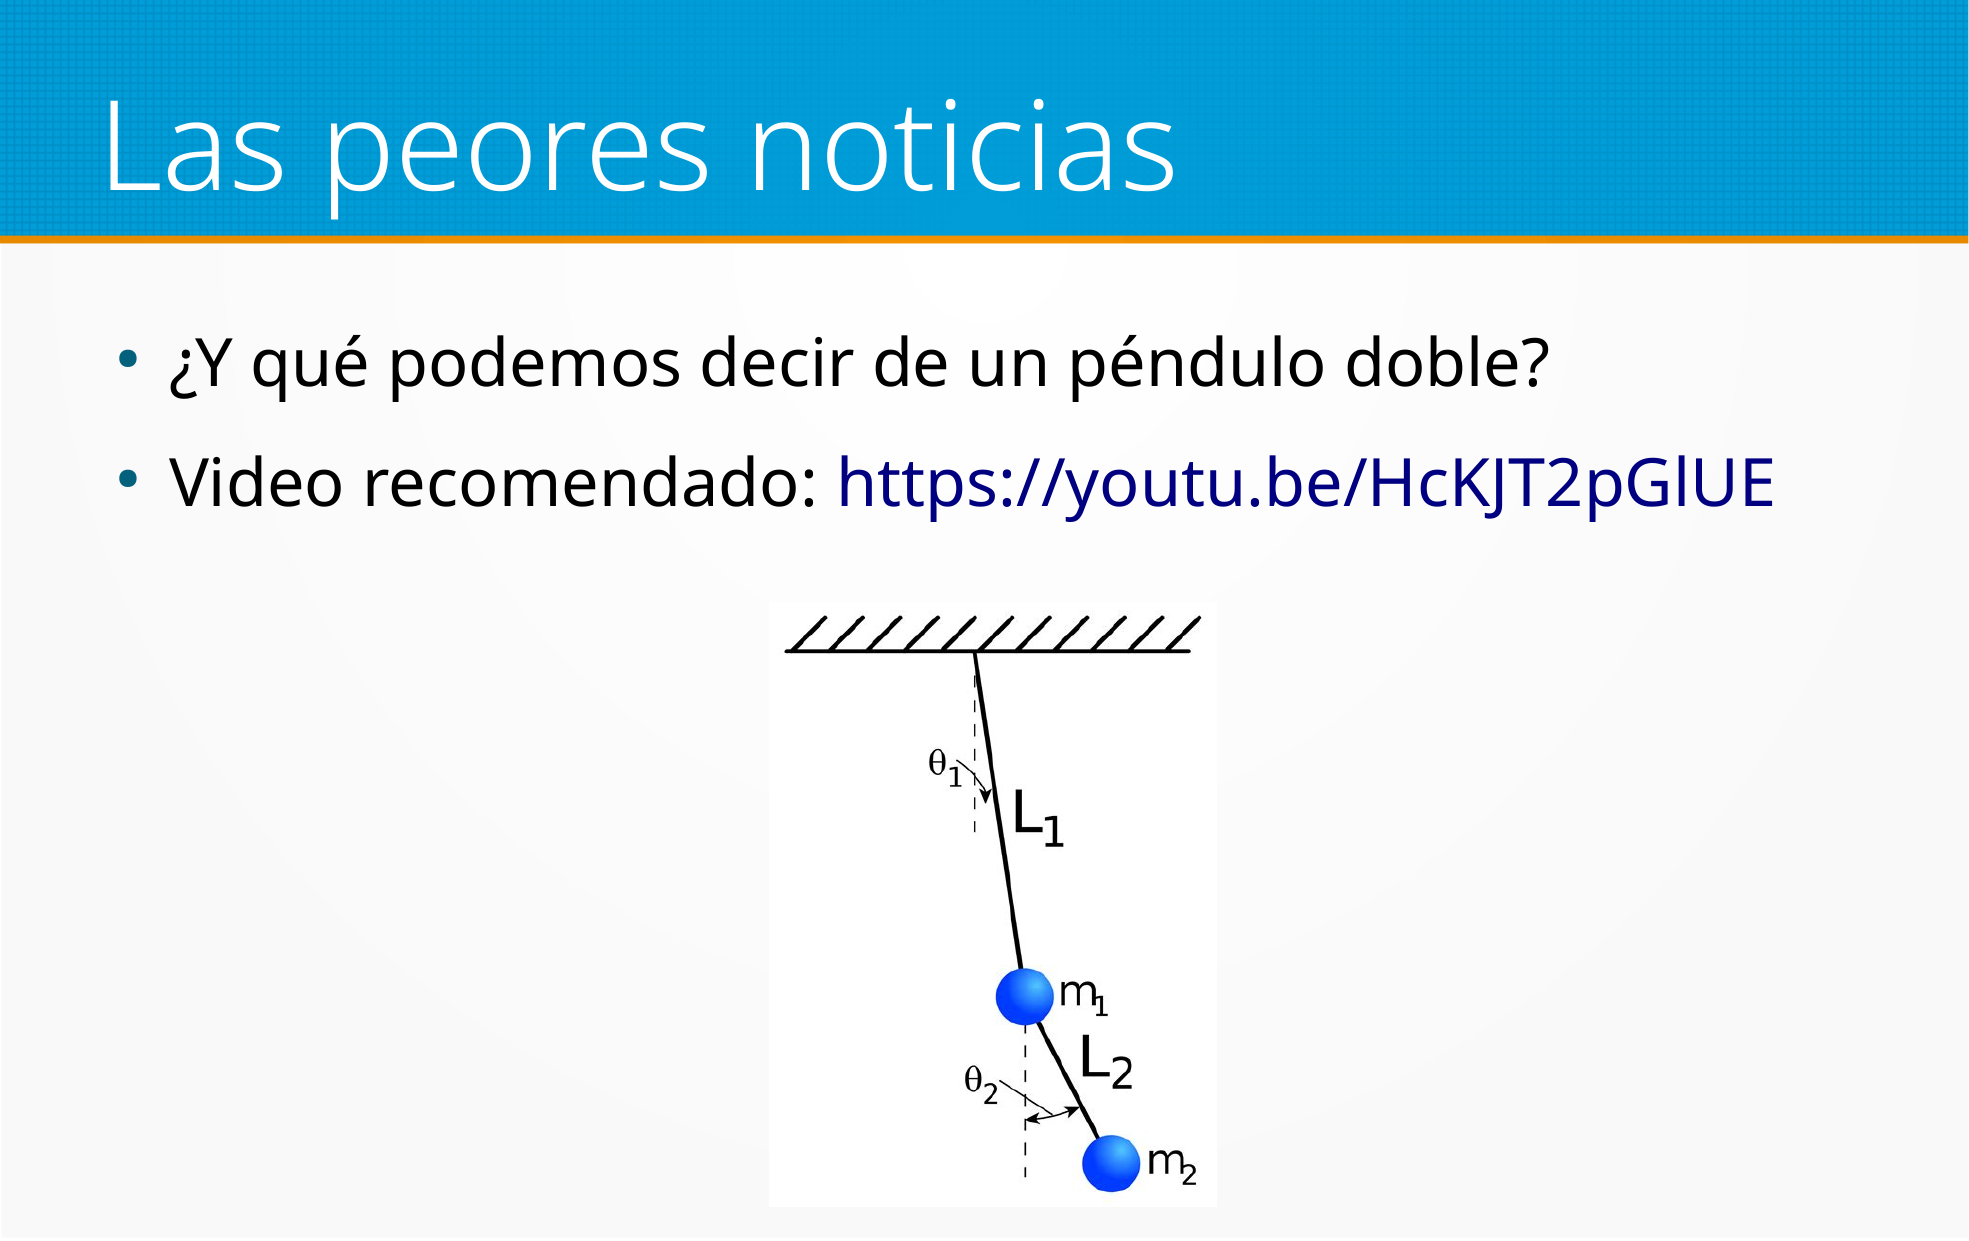

# Las peores noticias
¿Y qué podemos decir de un péndulo doble?
Video recomendado: https://youtu.be/HcKJT2pGlUE